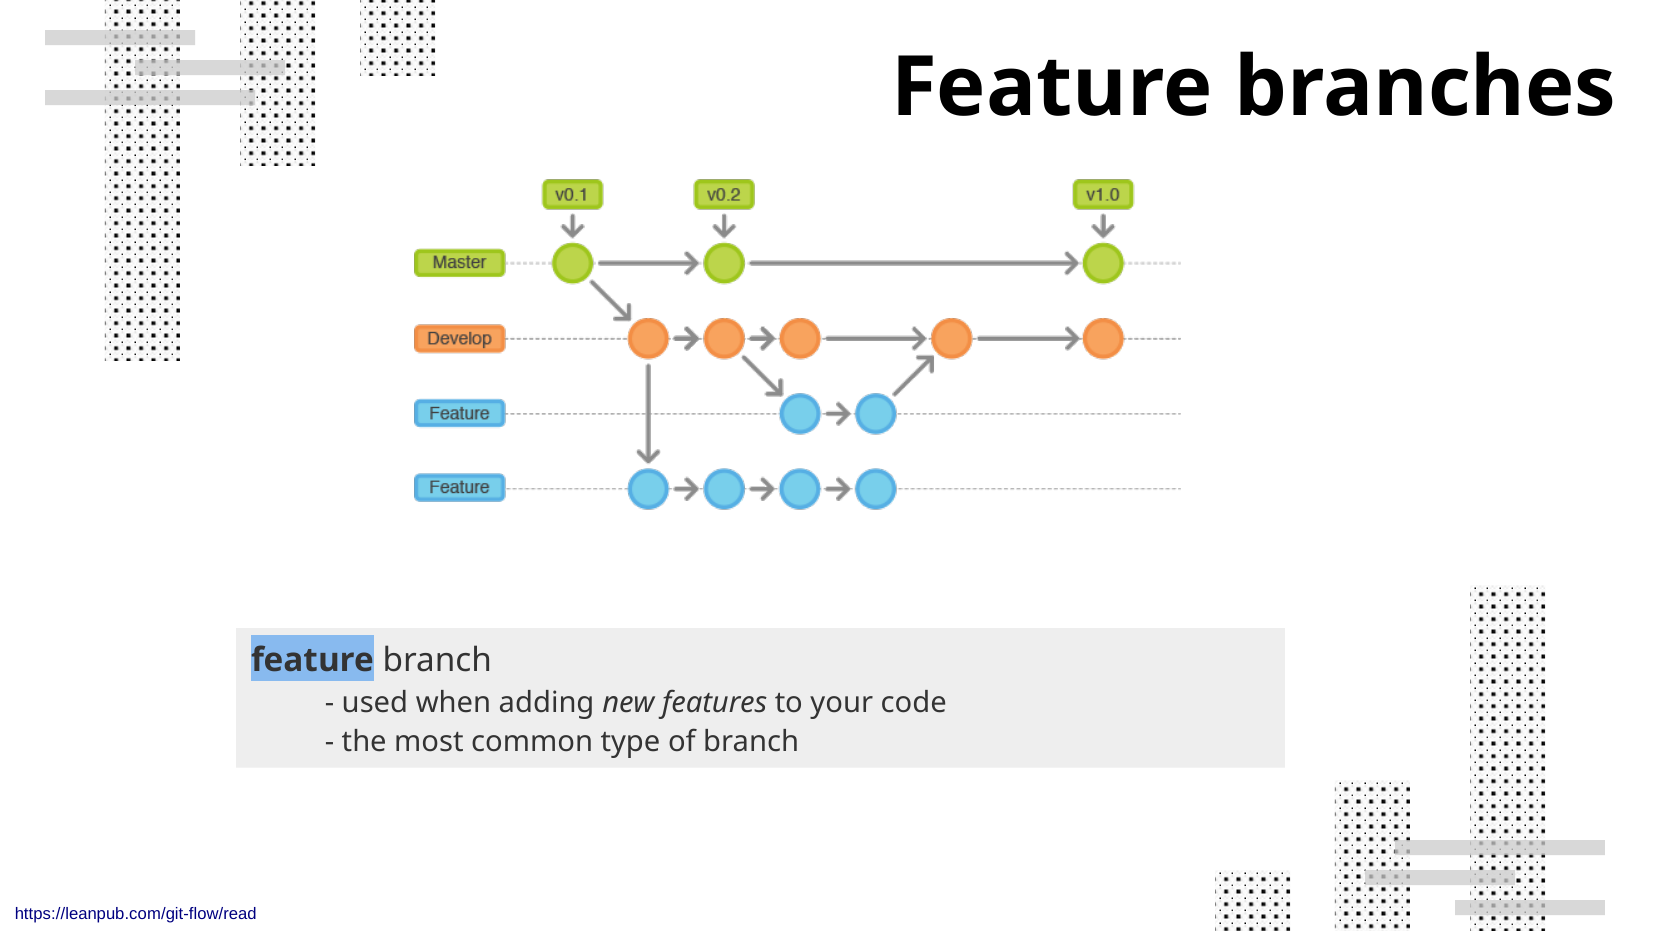

Feature branches
feature branch
	- used when adding new features to your code
	- the most common type of branch
https://leanpub.com/git-flow/read